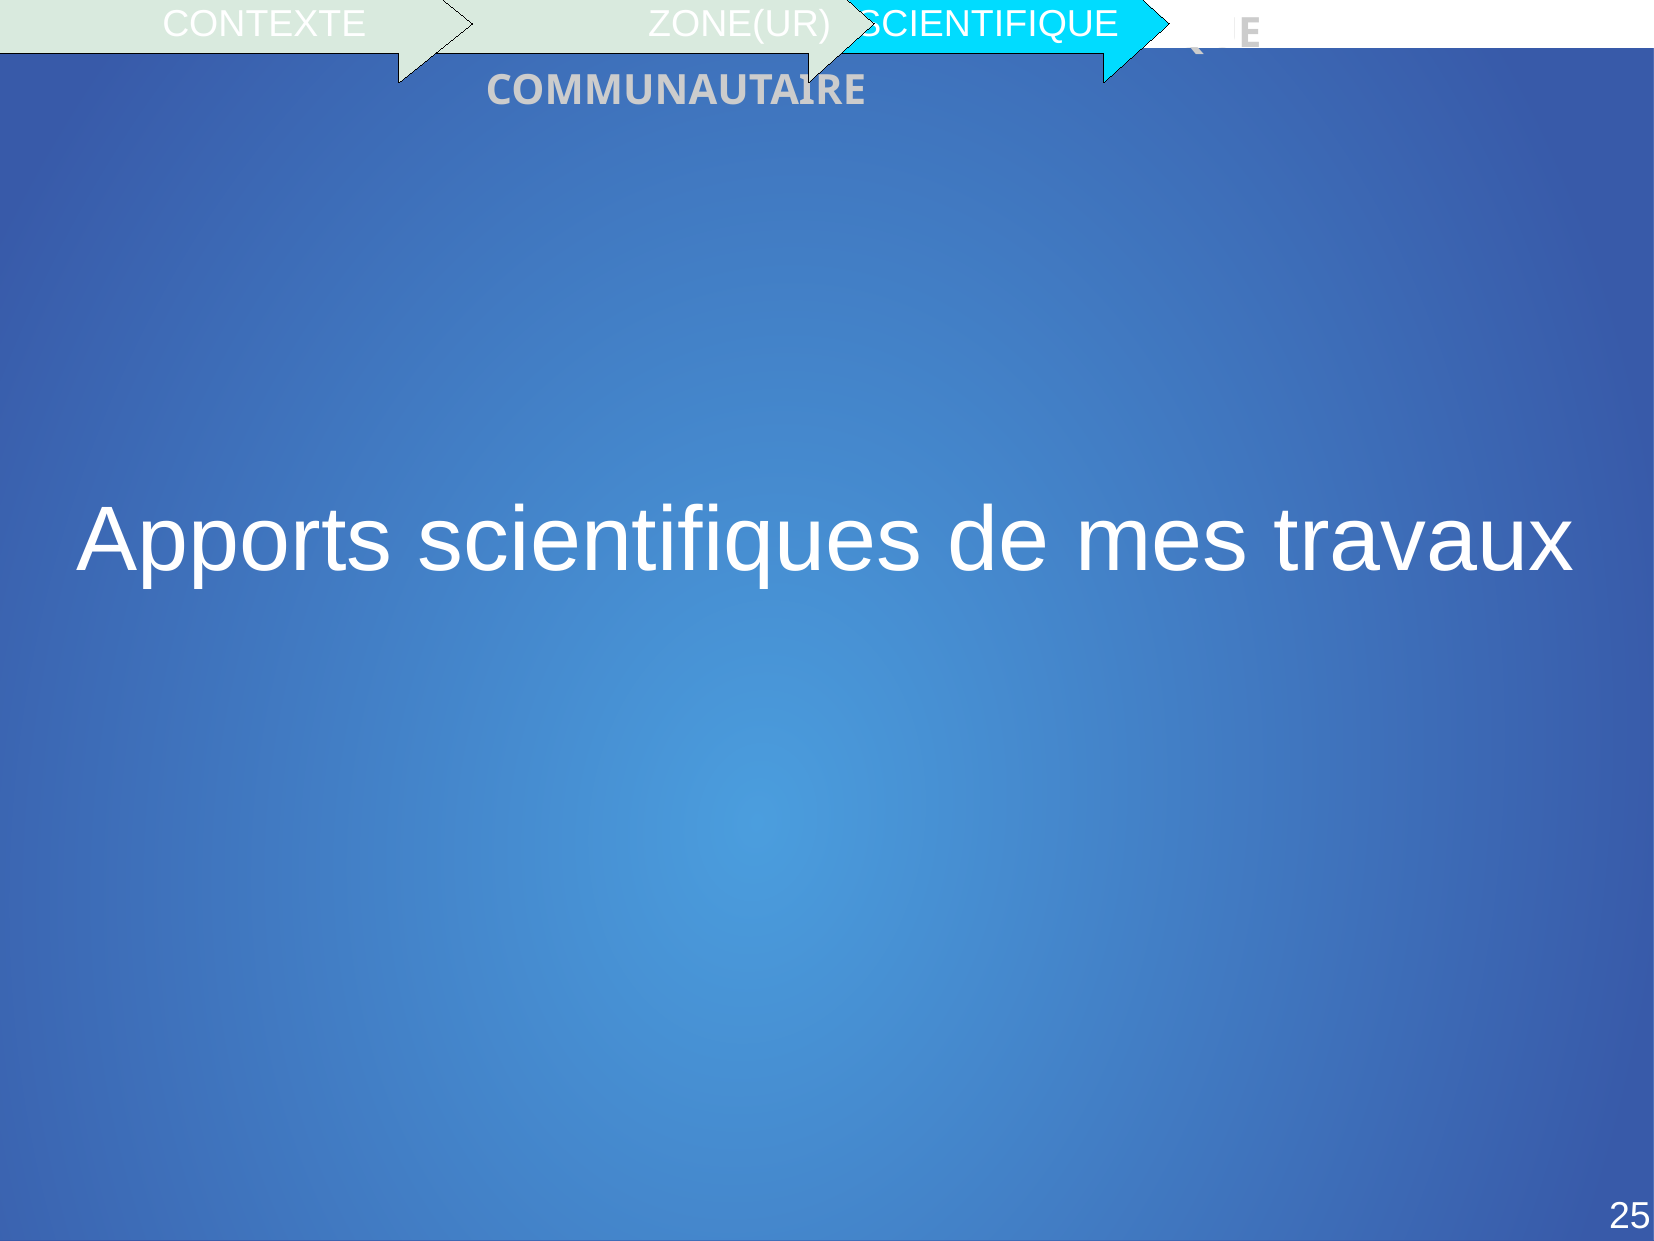

CONTEXTE
 ZONE(UR)
 SCIENTIFIQUE
# Apports scientifiques de mes travaux